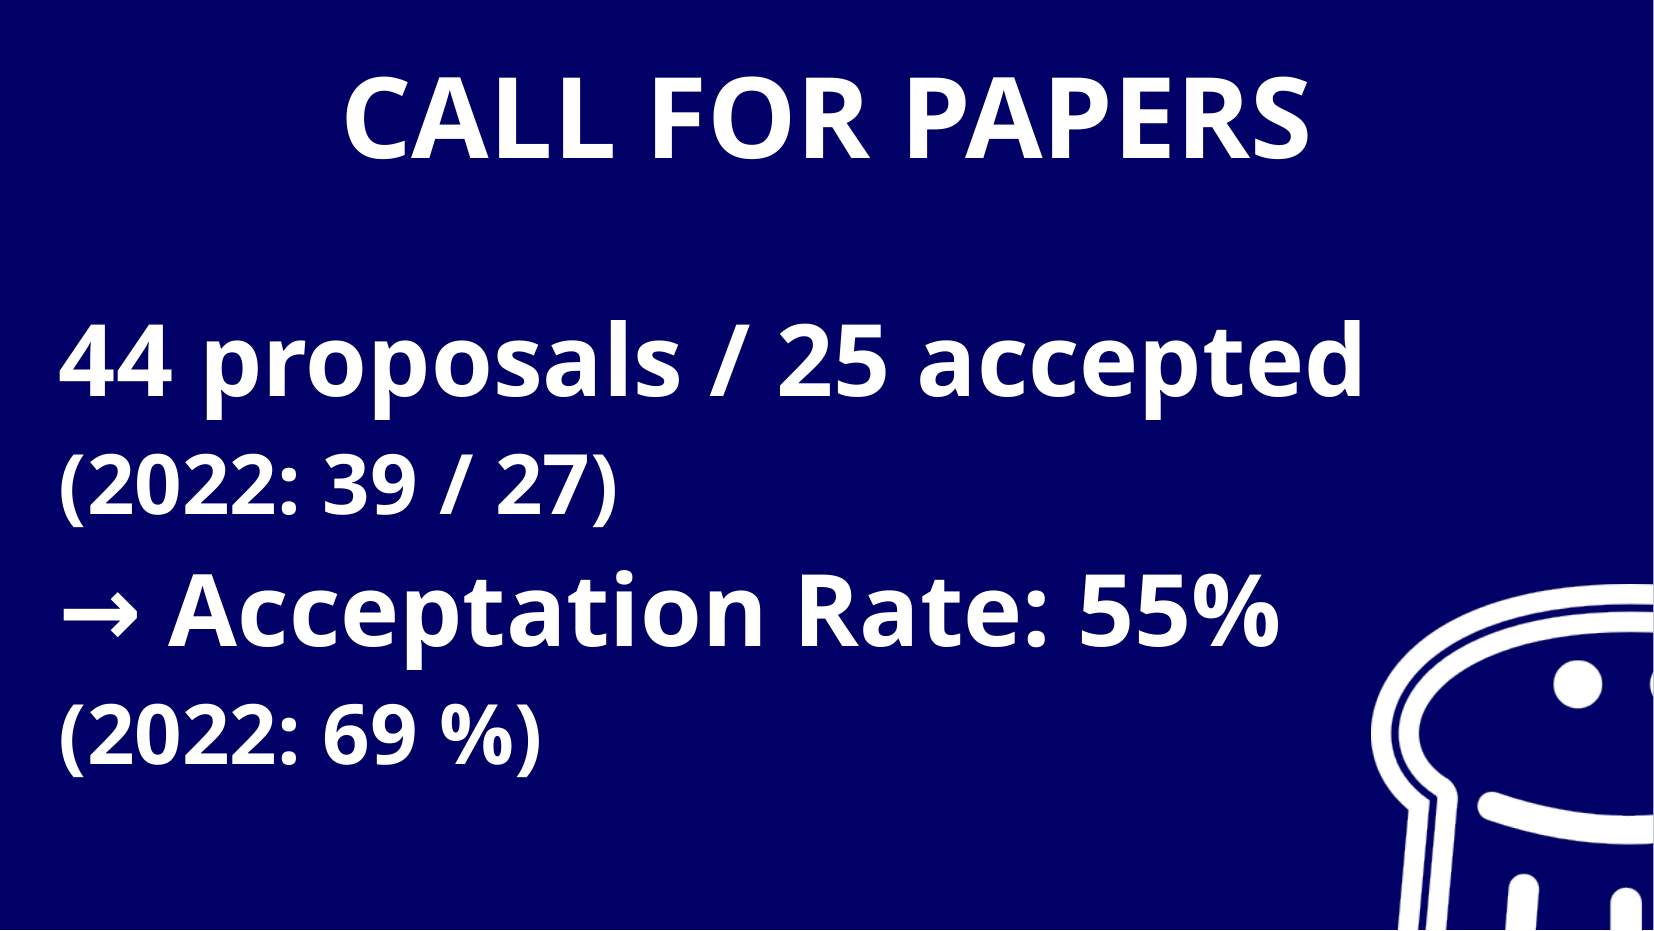

# CALL FOR PAPERS
44 proposals / 25 accepted (2022: 39 / 27)
→ Acceptation Rate: 55% (2022: 69 %)
27 speakers / 6 from EU / 1 from
outside EU (2022: 26 / 6 from EU)